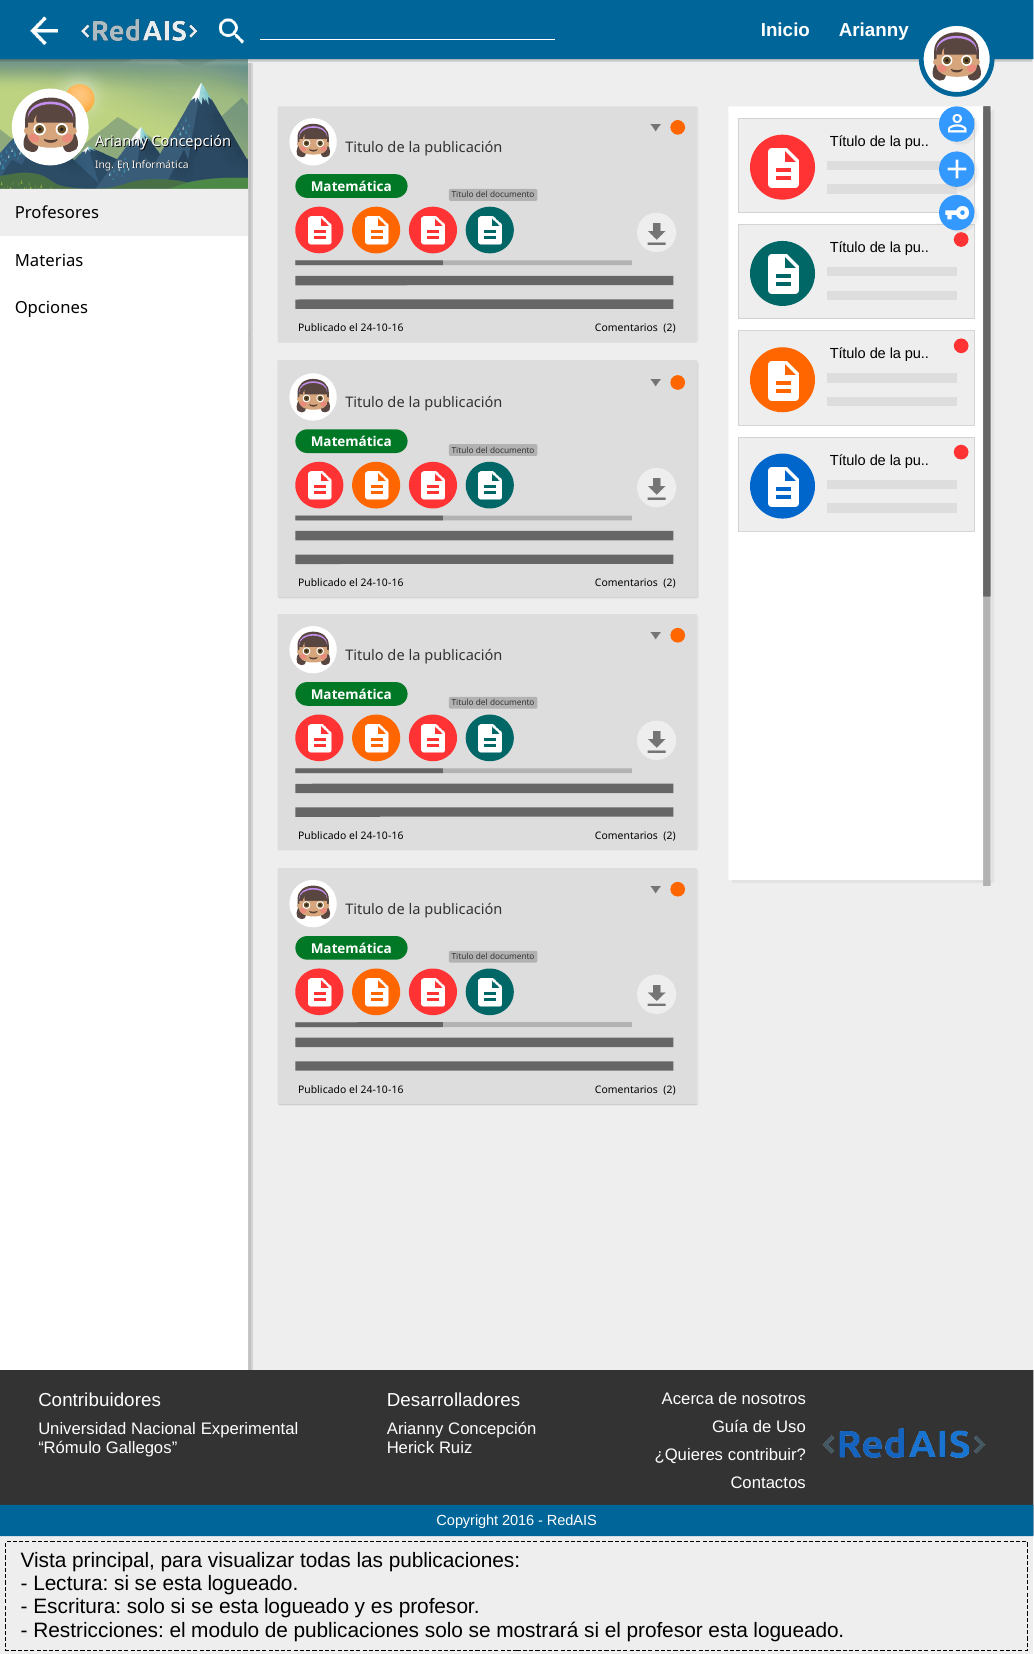

Arianny
Inicio
Titulo de la publicación
Matemática
Titulo del documento
Publicado el 24-10-16
Comentarios (2)
Título de la pu..
Arianny Concepción
Ing. En Informática
Profesores
Título de la pu..
Materias
Opciones
Título de la pu..
Titulo de la publicación
Matemática
Titulo del documento
Publicado el 24-10-16
Comentarios (2)
Titulo de la publicación
Matemática
Titulo del documento
Publicado el 24-10-16
Comentarios (2)
Título de la pu..
Titulo de la publicación
Matemática
Titulo del documento
Publicado el 24-10-16
Comentarios (2)
Titulo de la publicación
Matemática
Titulo del documento
Publicado el 24-10-16
Comentarios (2)
Contribuidores
Universidad Nacional Experimental “Rómulo Gallegos”
Desarrolladores
Arianny Concepción
Herick Ruiz
Acerca de nosotros
Guía de Uso
¿Quieres contribuir?
Contactos
Copyright 2016 - RedAIS
Vista principal, para visualizar todas las publicaciones:
- Lectura: si se esta logueado.
- Escritura: solo si se esta logueado y es profesor.
- Restricciones: el modulo de publicaciones solo se mostrará si el profesor esta logueado.